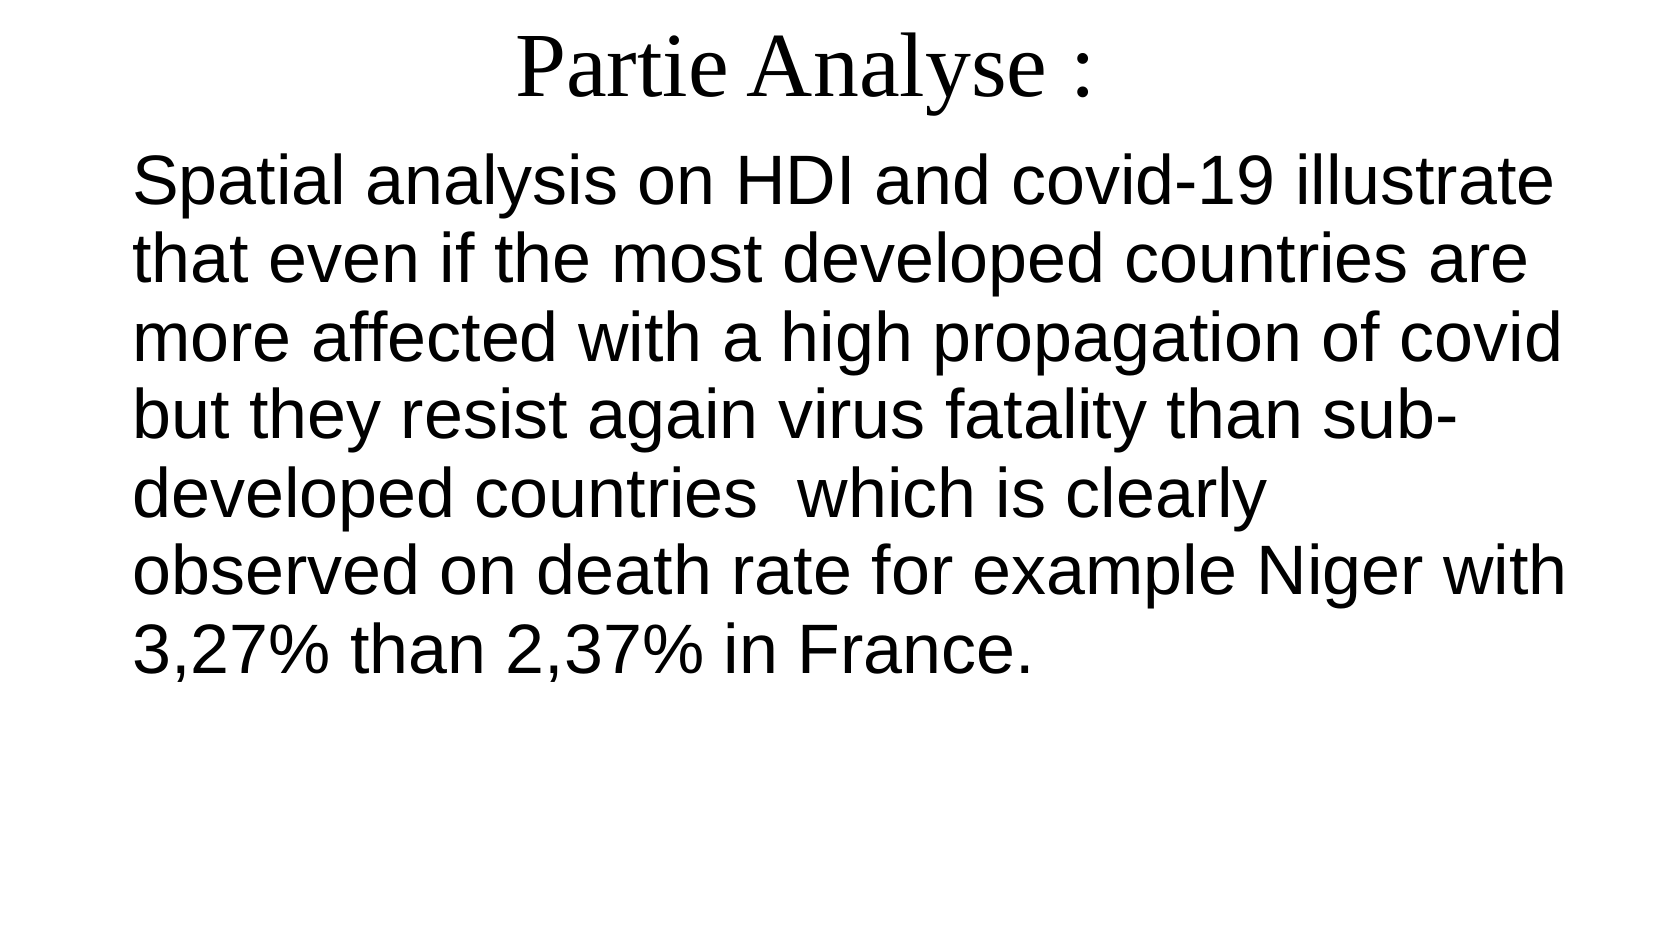

# Partie Analyse :
Spatial analysis on HDI and covid-19 illustrate that even if the most developed countries are more affected with a high propagation of covid but they resist again virus fatality than sub-developed countries which is clearly observed on death rate for example Niger with 3,27% than 2,37% in France.